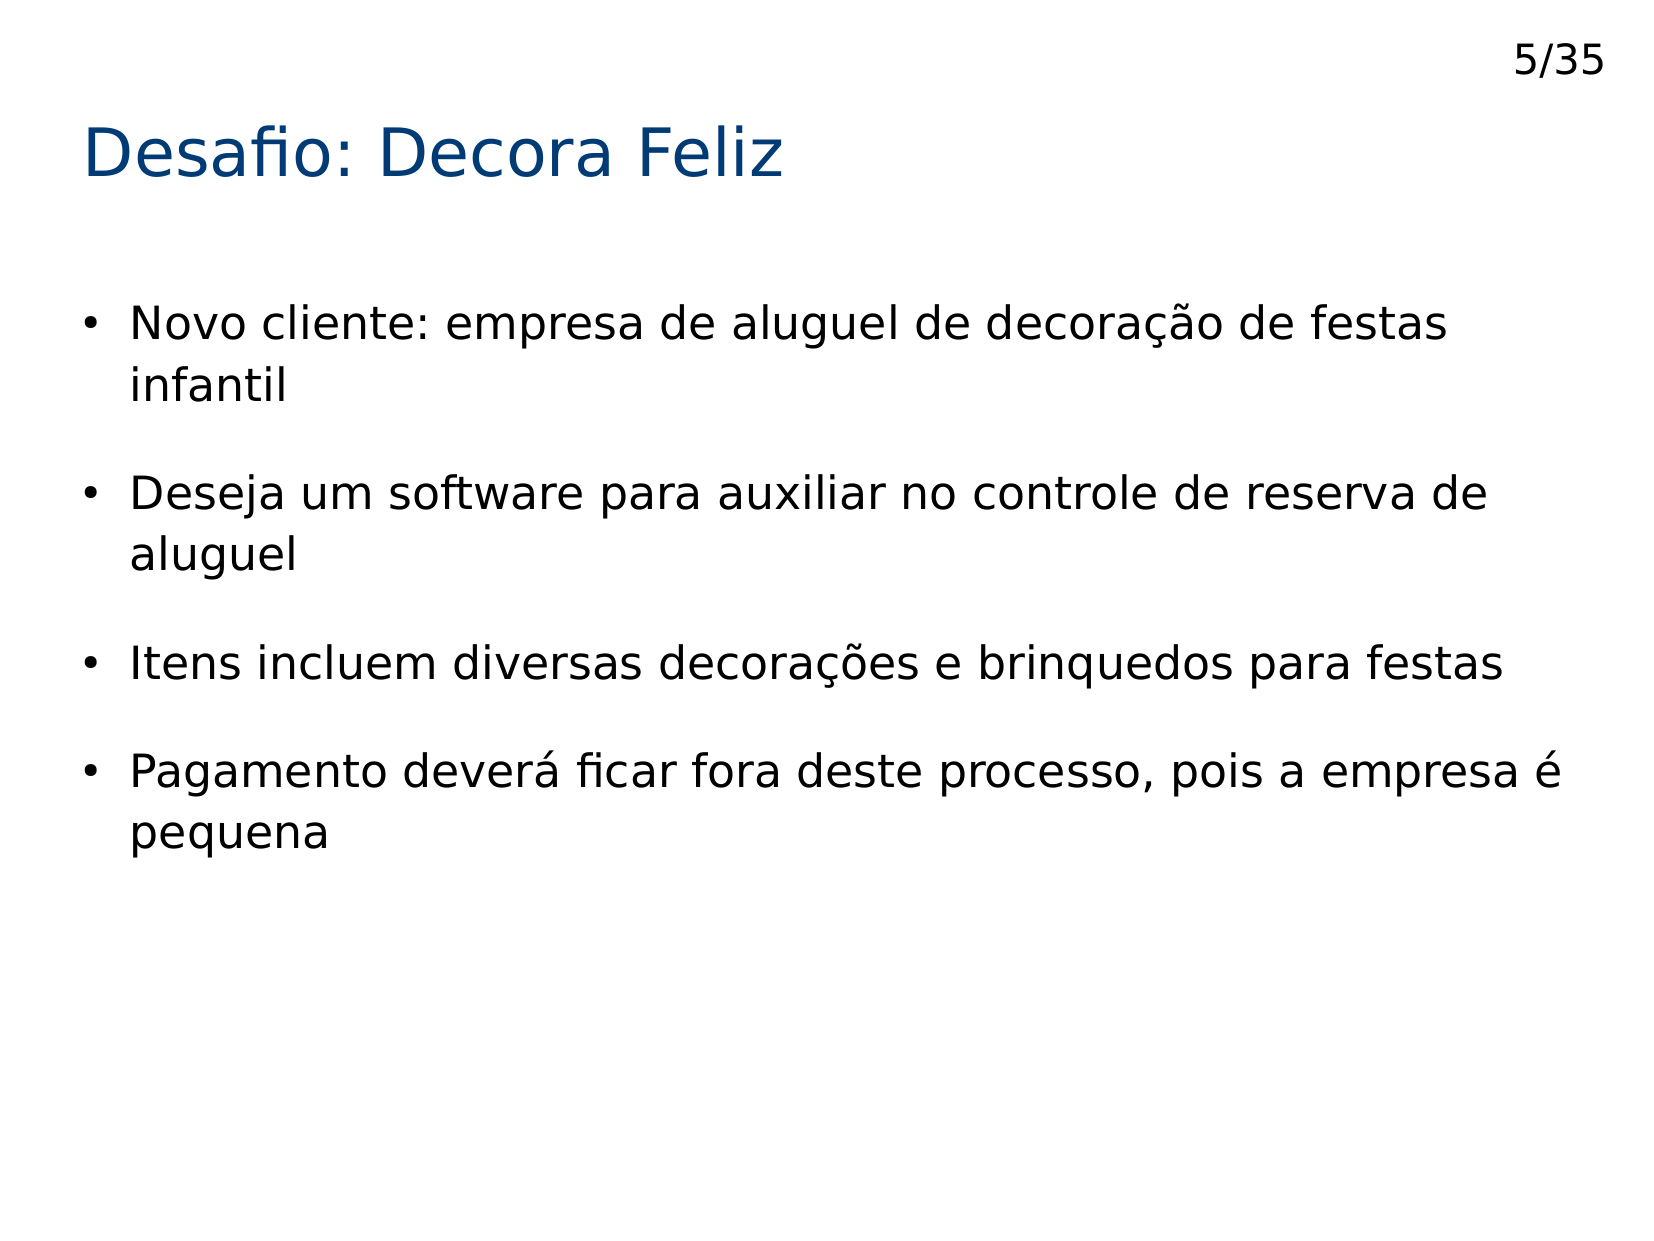

5
# Desafio: Decora Feliz
Novo cliente: empresa de aluguel de decoração de festas infantil
Deseja um software para auxiliar no controle de reserva de aluguel
Itens incluem diversas decorações e brinquedos para festas
Pagamento deverá ficar fora deste processo, pois a empresa é pequena